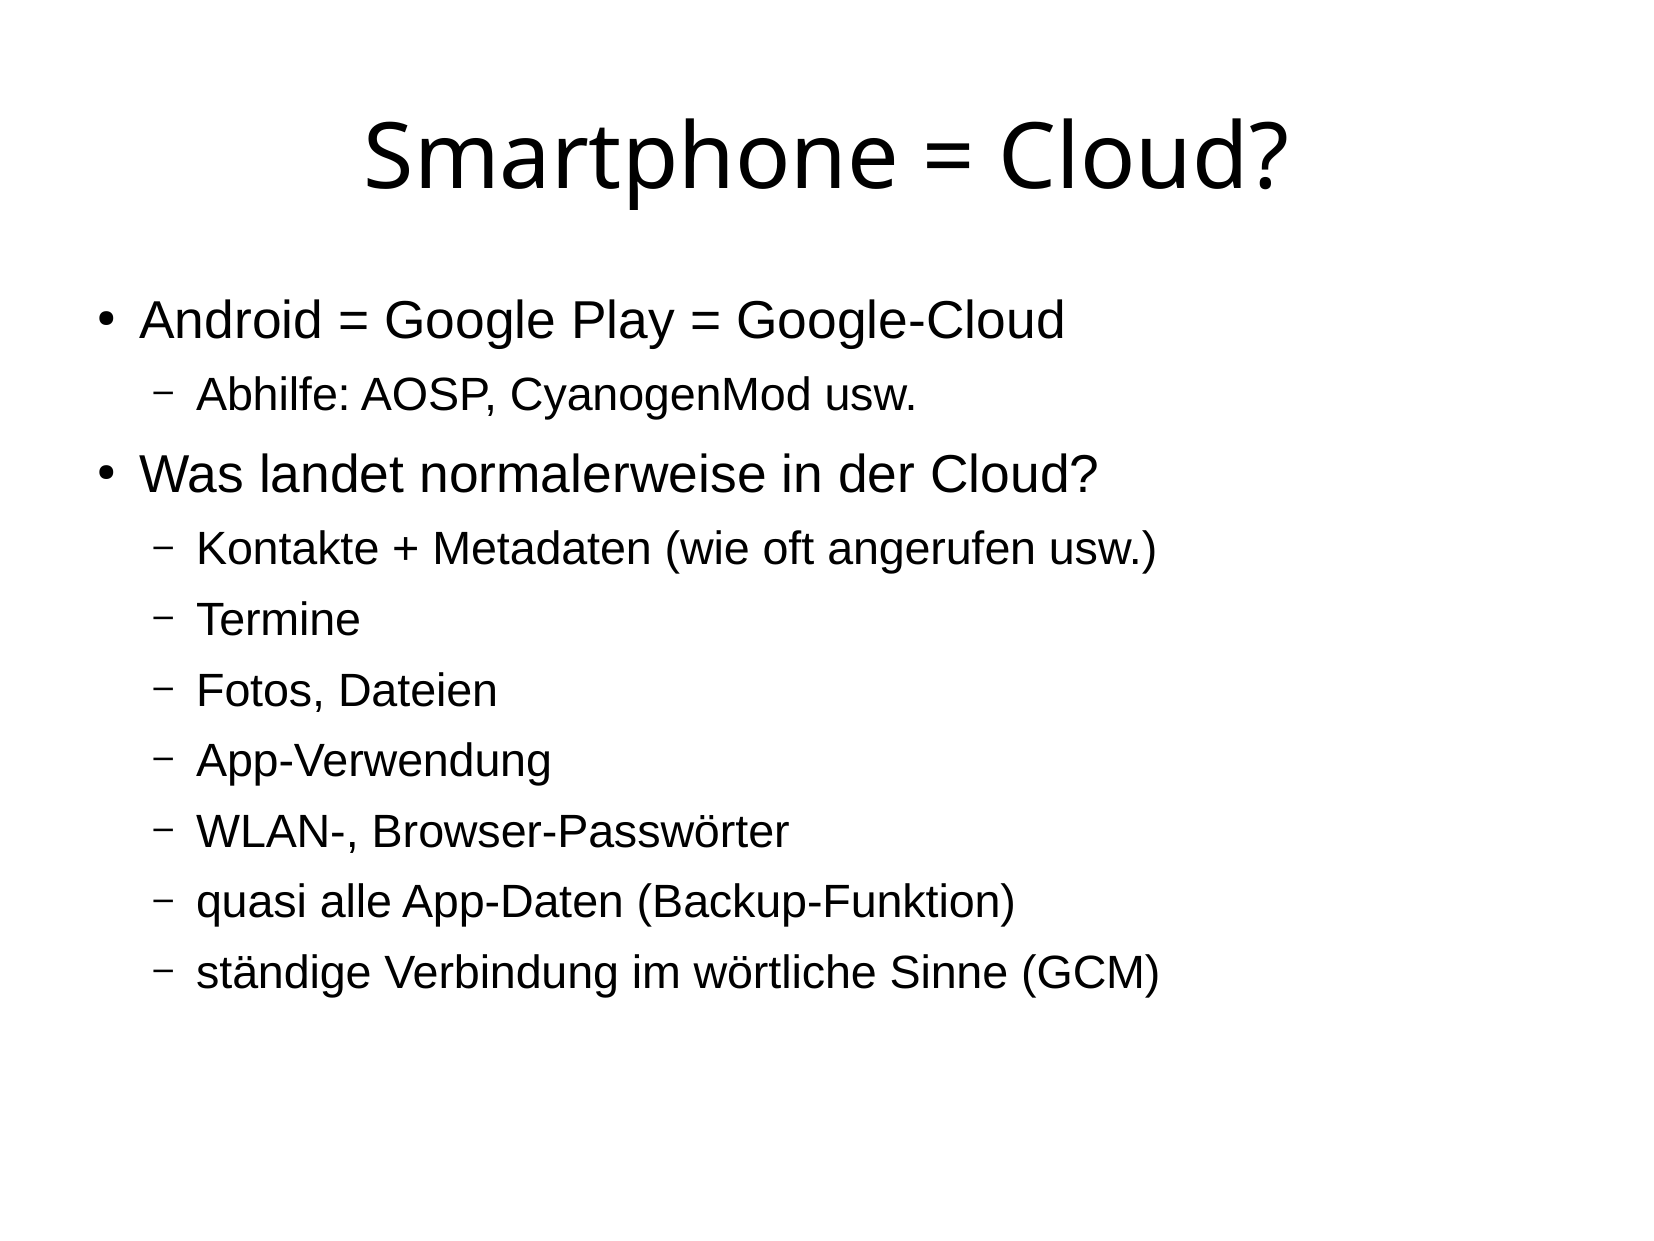

# Smartphone = Cloud?
Android = Google Play = Google-Cloud
Abhilfe: AOSP, CyanogenMod usw.
Was landet normalerweise in der Cloud?
Kontakte + Metadaten (wie oft angerufen usw.)
Termine
Fotos, Dateien
App-Verwendung
WLAN-, Browser-Passwörter
quasi alle App-Daten (Backup-Funktion)
ständige Verbindung im wörtliche Sinne (GCM)